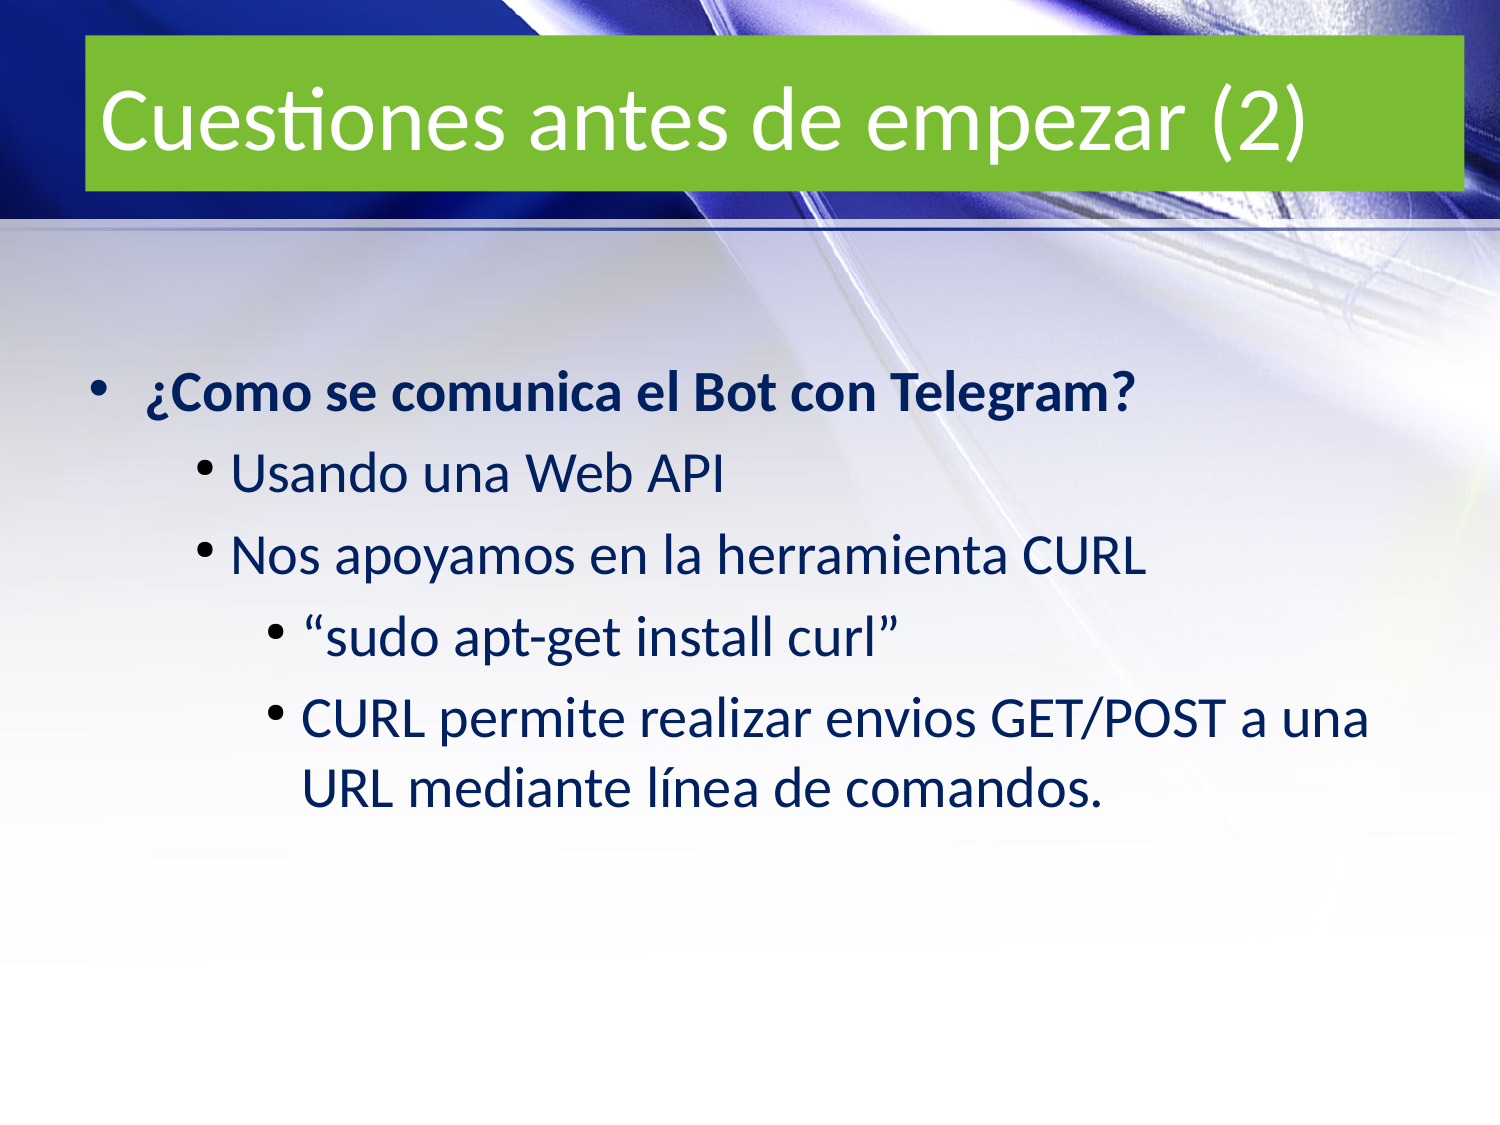

Cuestiones antes de empezar (2)
¿Como se comunica el Bot con Telegram?
Usando una Web API
Nos apoyamos en la herramienta CURL
“sudo apt-get install curl”
CURL permite realizar envios GET/POST a una URL mediante línea de comandos.